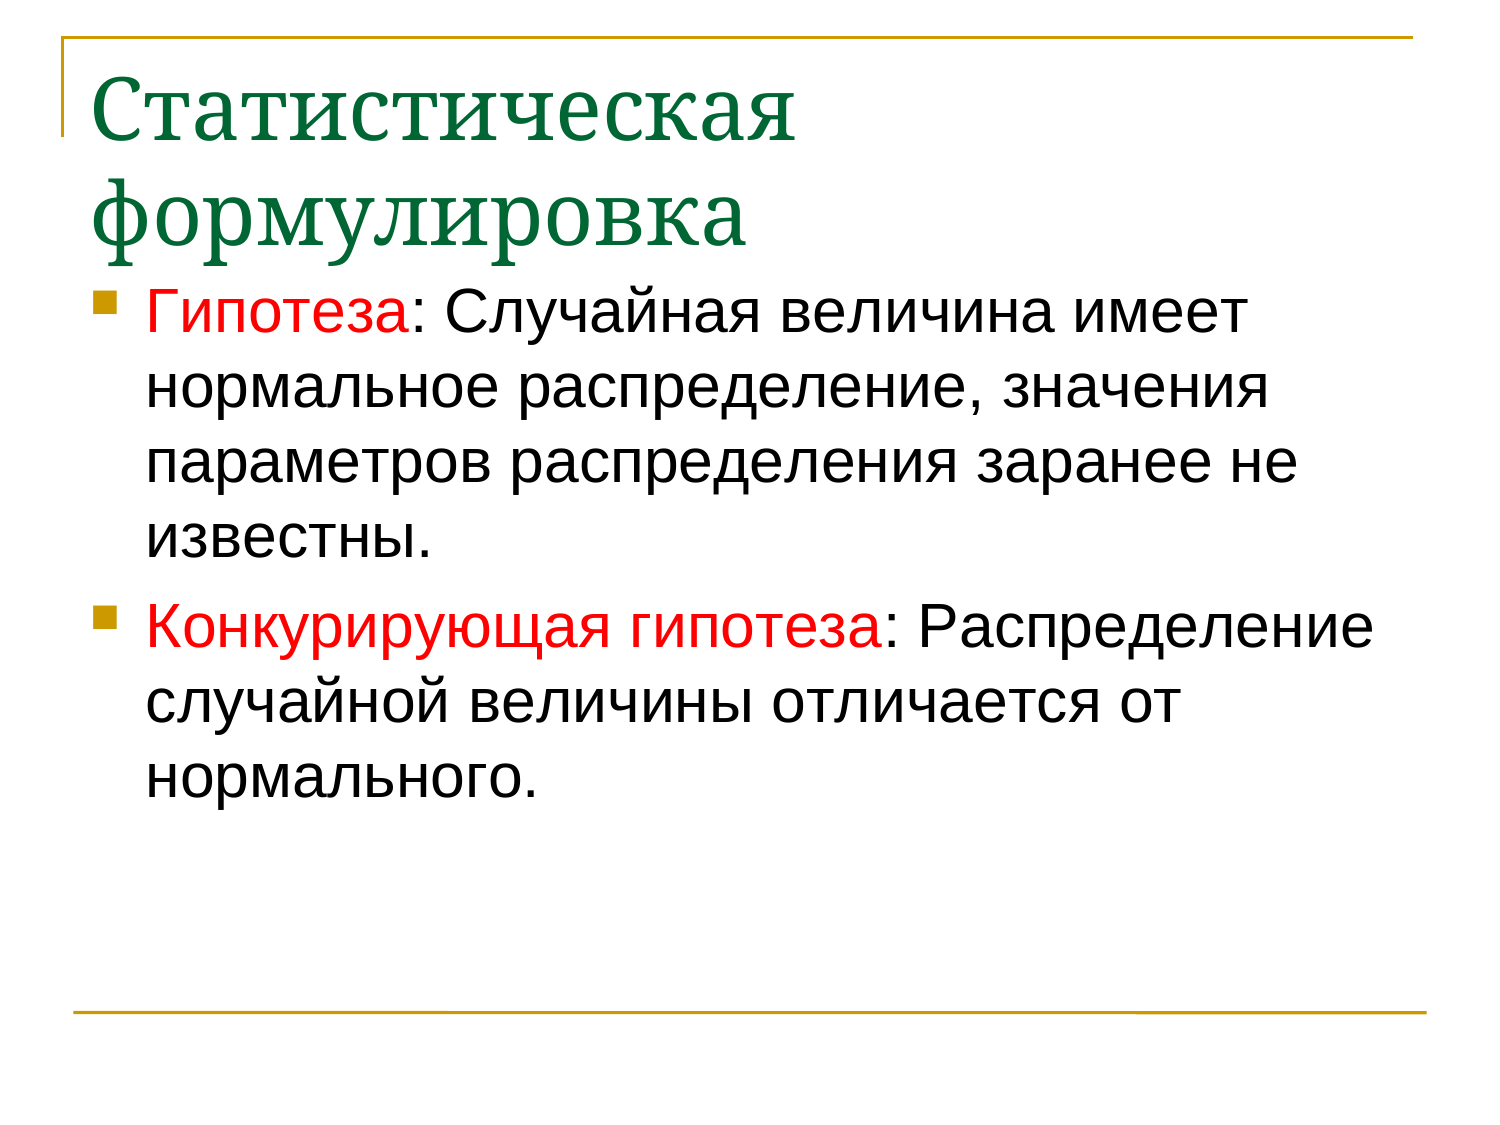

# Статистическая формулировка
Гипотеза: Случайная величина имеет нормальное распределение, значения параметров распределения заранее не известны.
Конкурирующая гипотеза: Распределение случайной величины отличается от нормального.